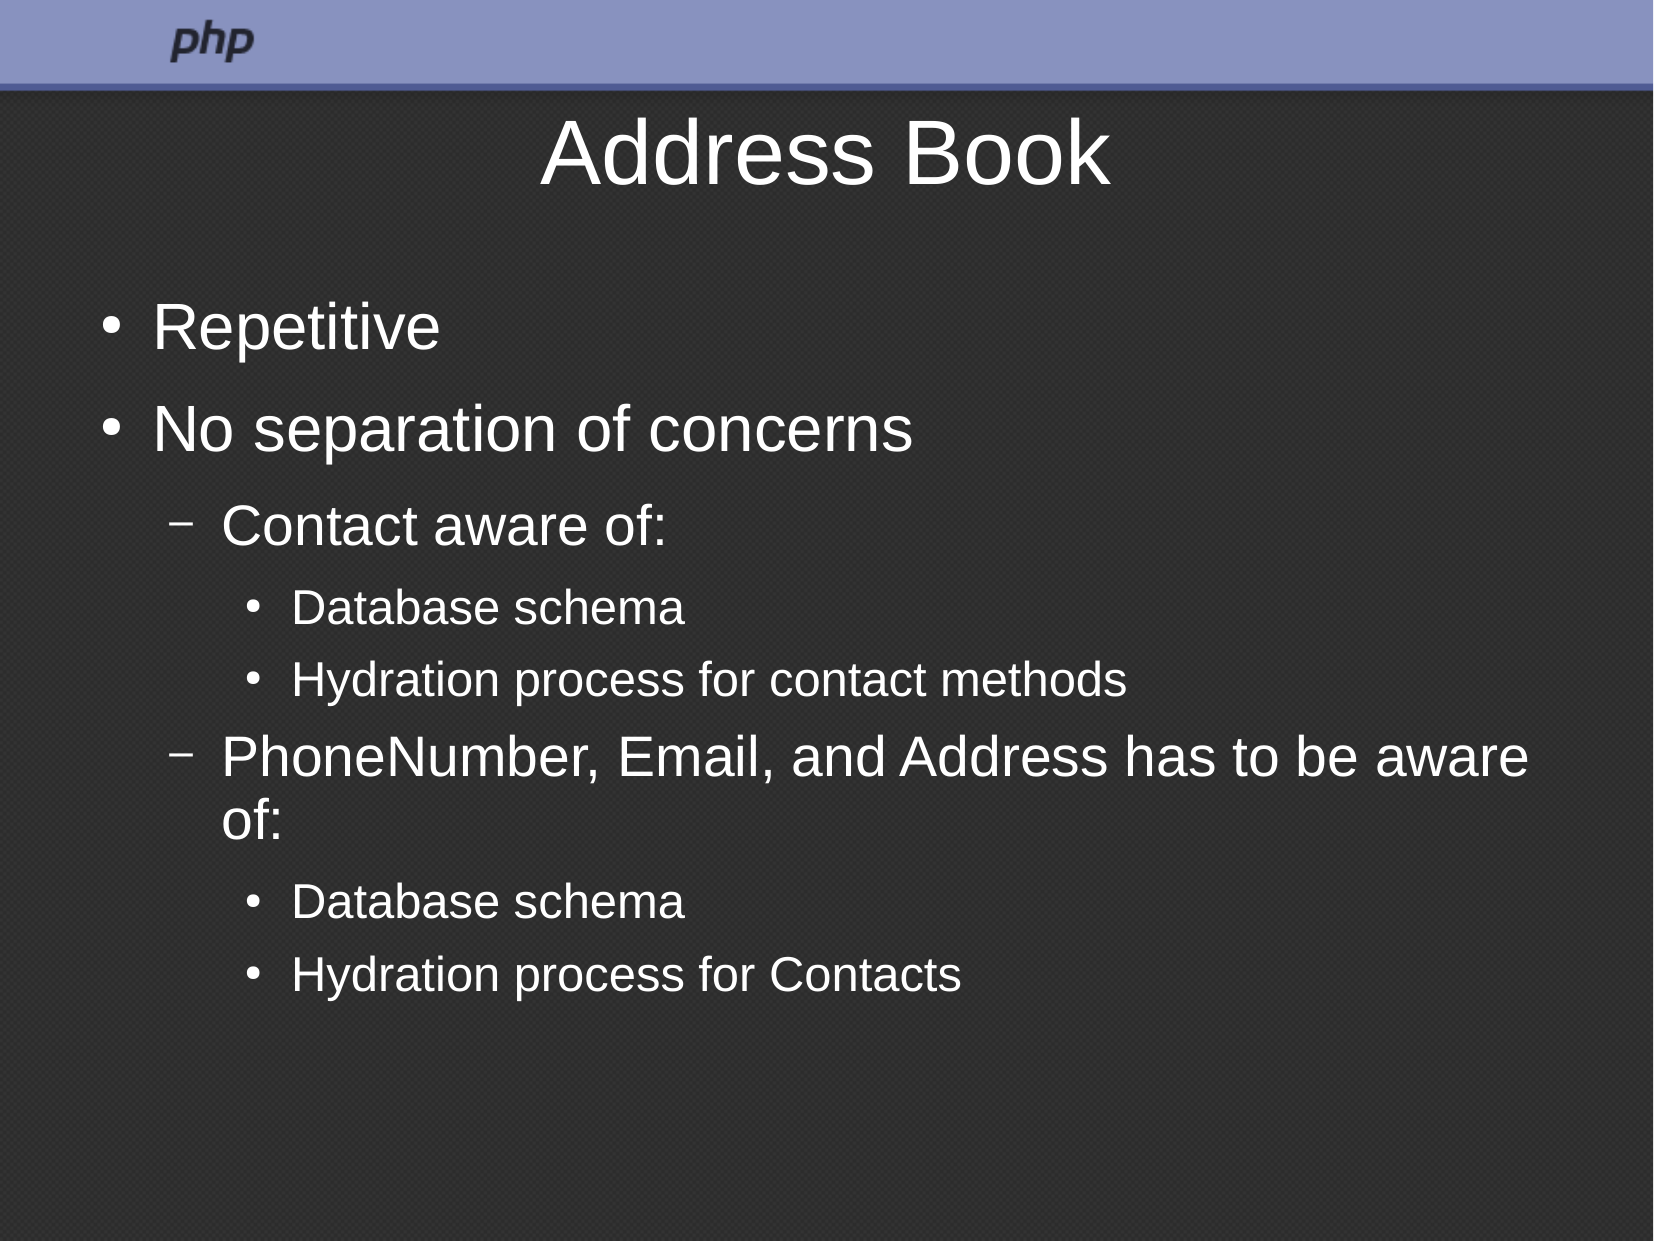

# Address Book
Repetitive
No separation of concerns
Contact aware of:
Database schema
Hydration process for contact methods
PhoneNumber, Email, and Address has to be aware of:
Database schema
Hydration process for Contacts